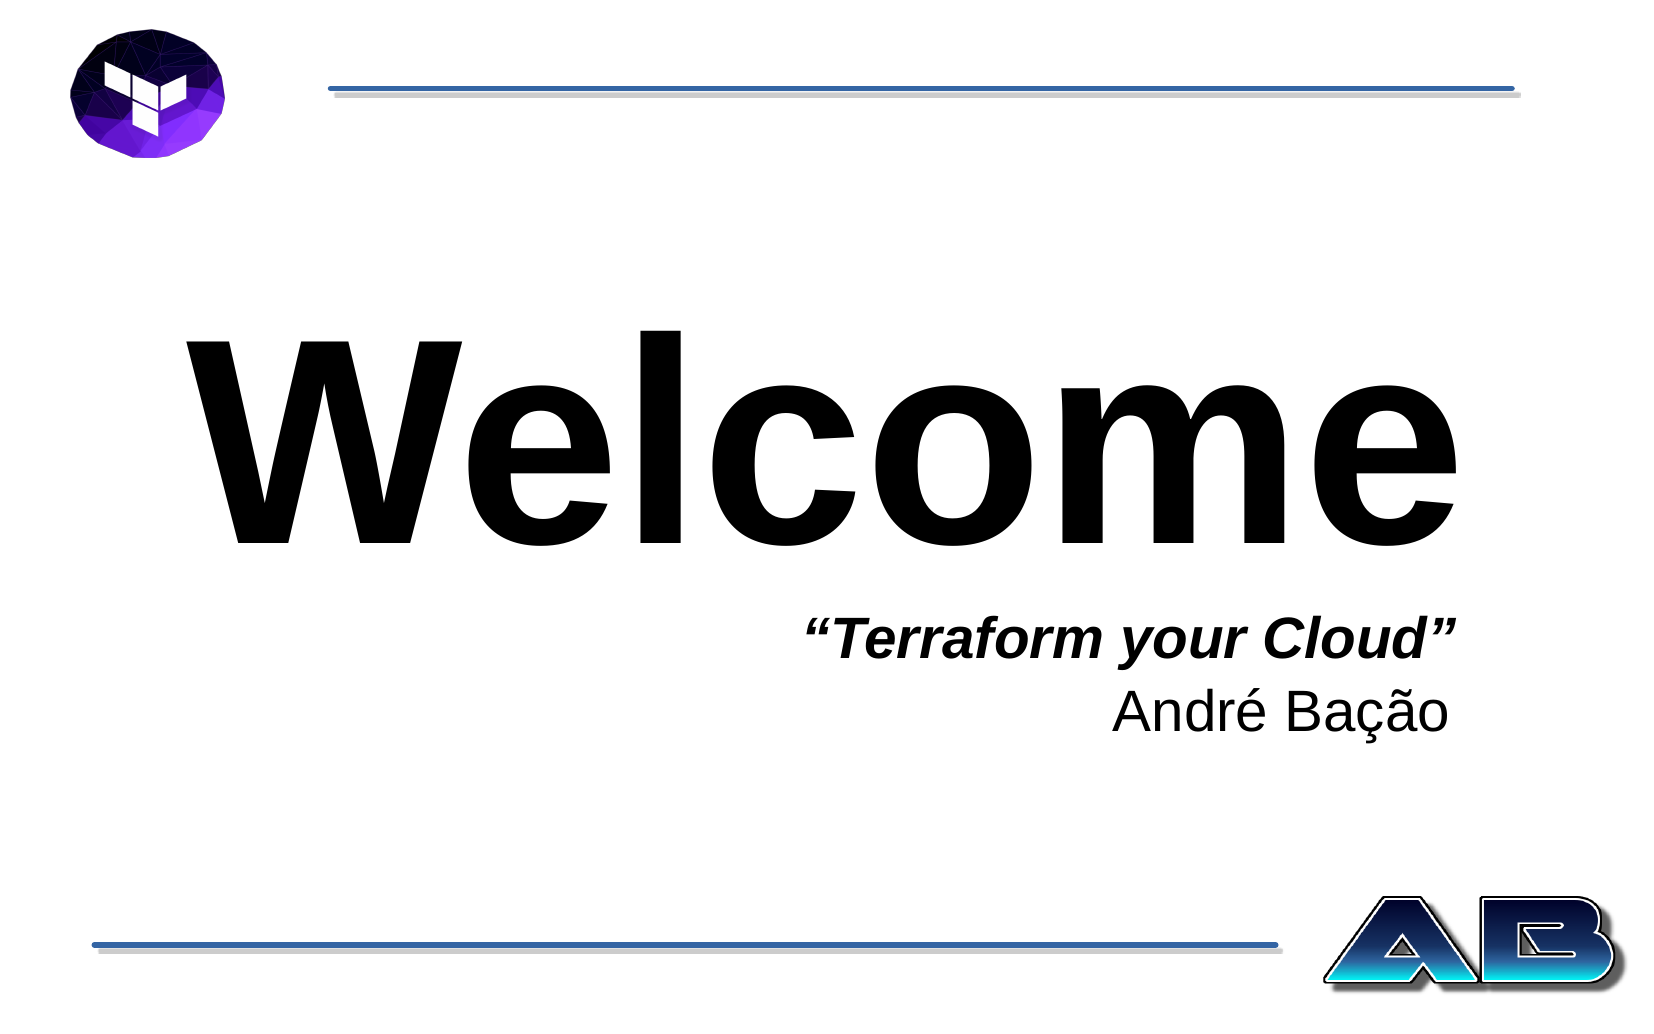

# Welcome
“Terraform your Cloud”
André Bação